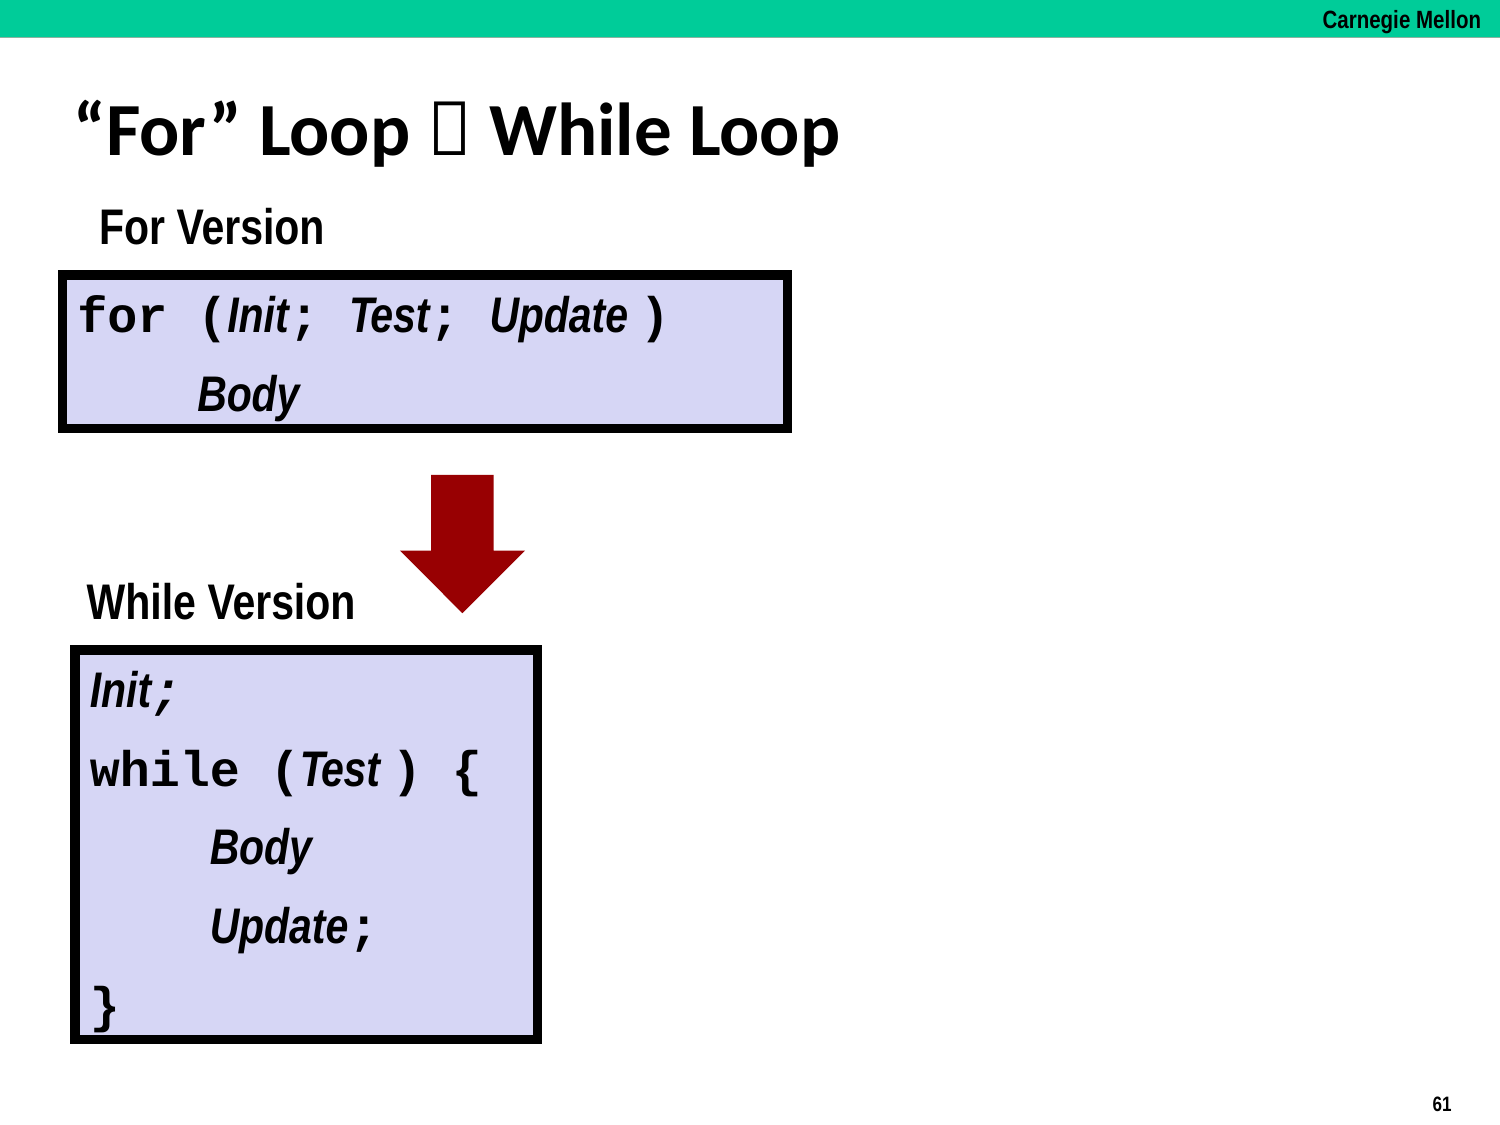

Carnegie Mellon
# “For” Loop  While Loop
For Version
for (Init; Test; Update )
 Body
While Version
Init;
while (Test ) {
 Body
 Update;
}